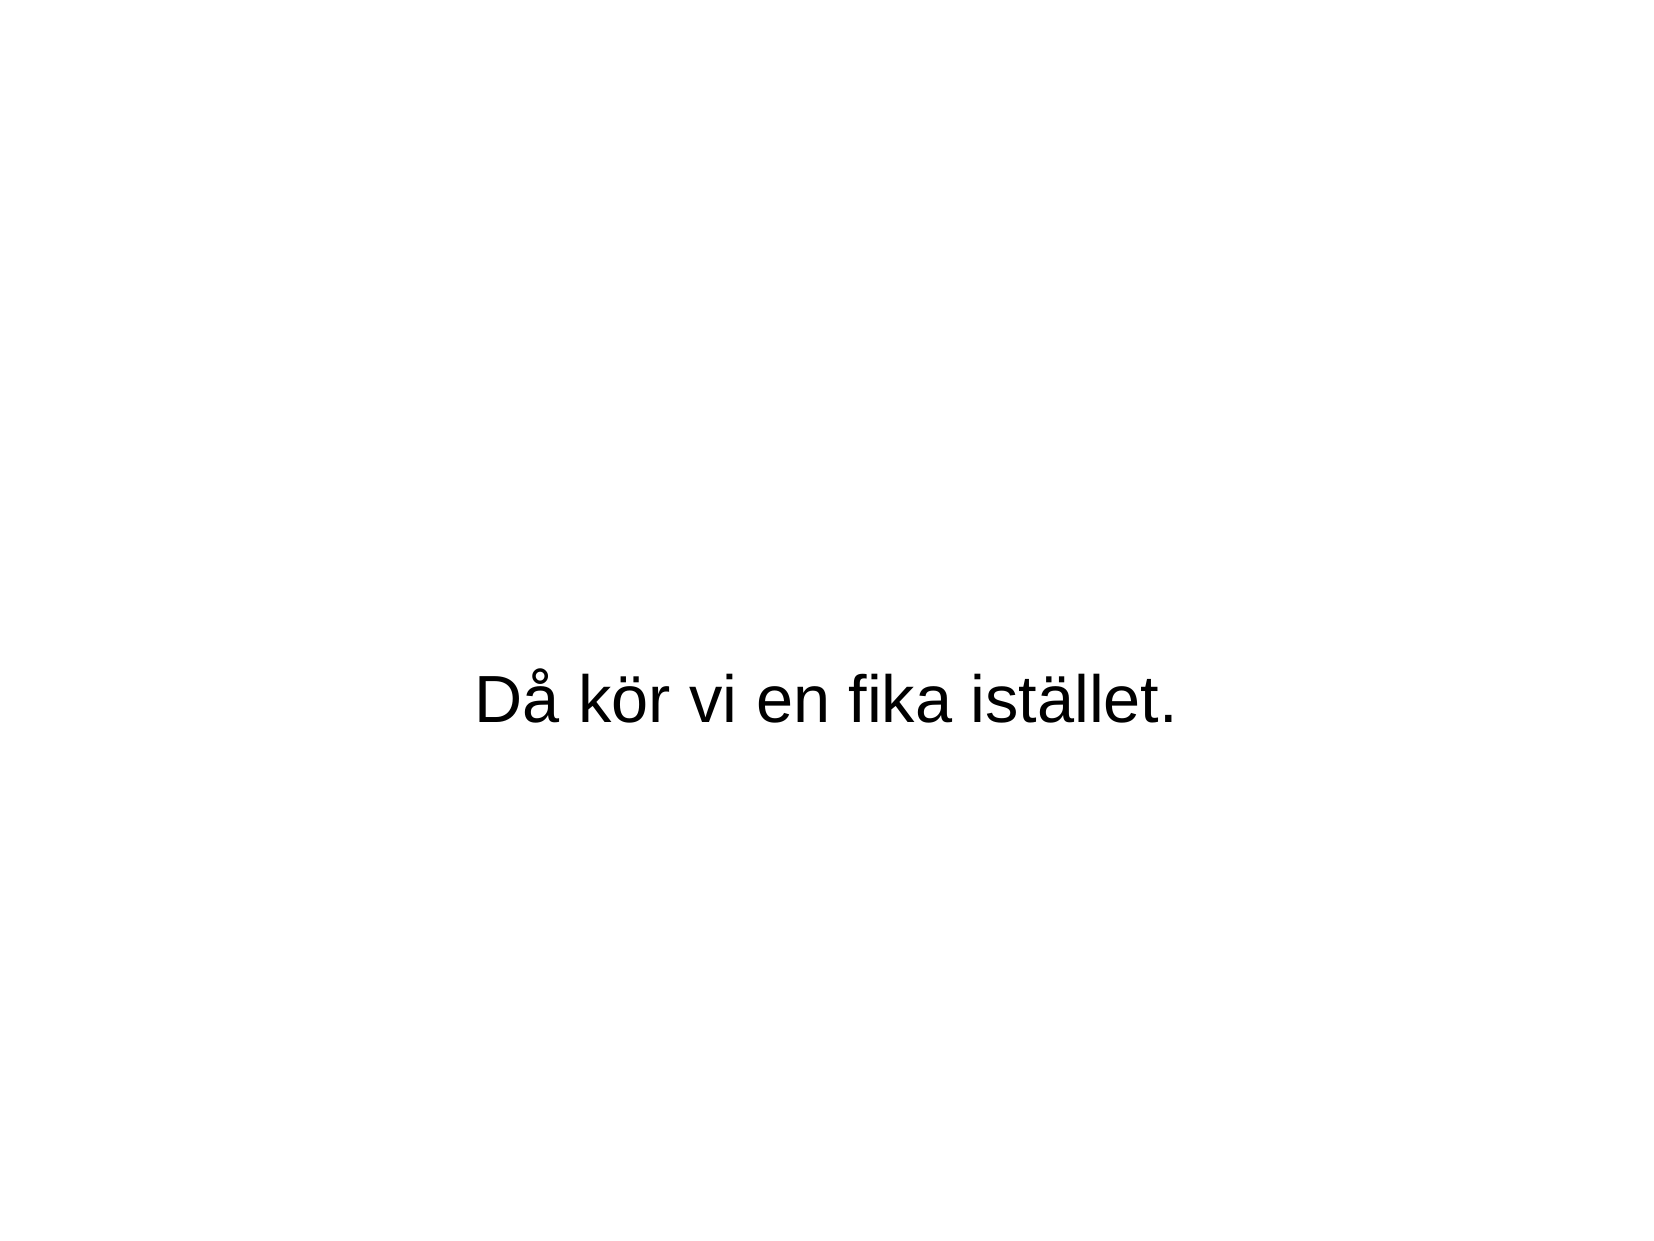

#
Då kör vi en fika istället.